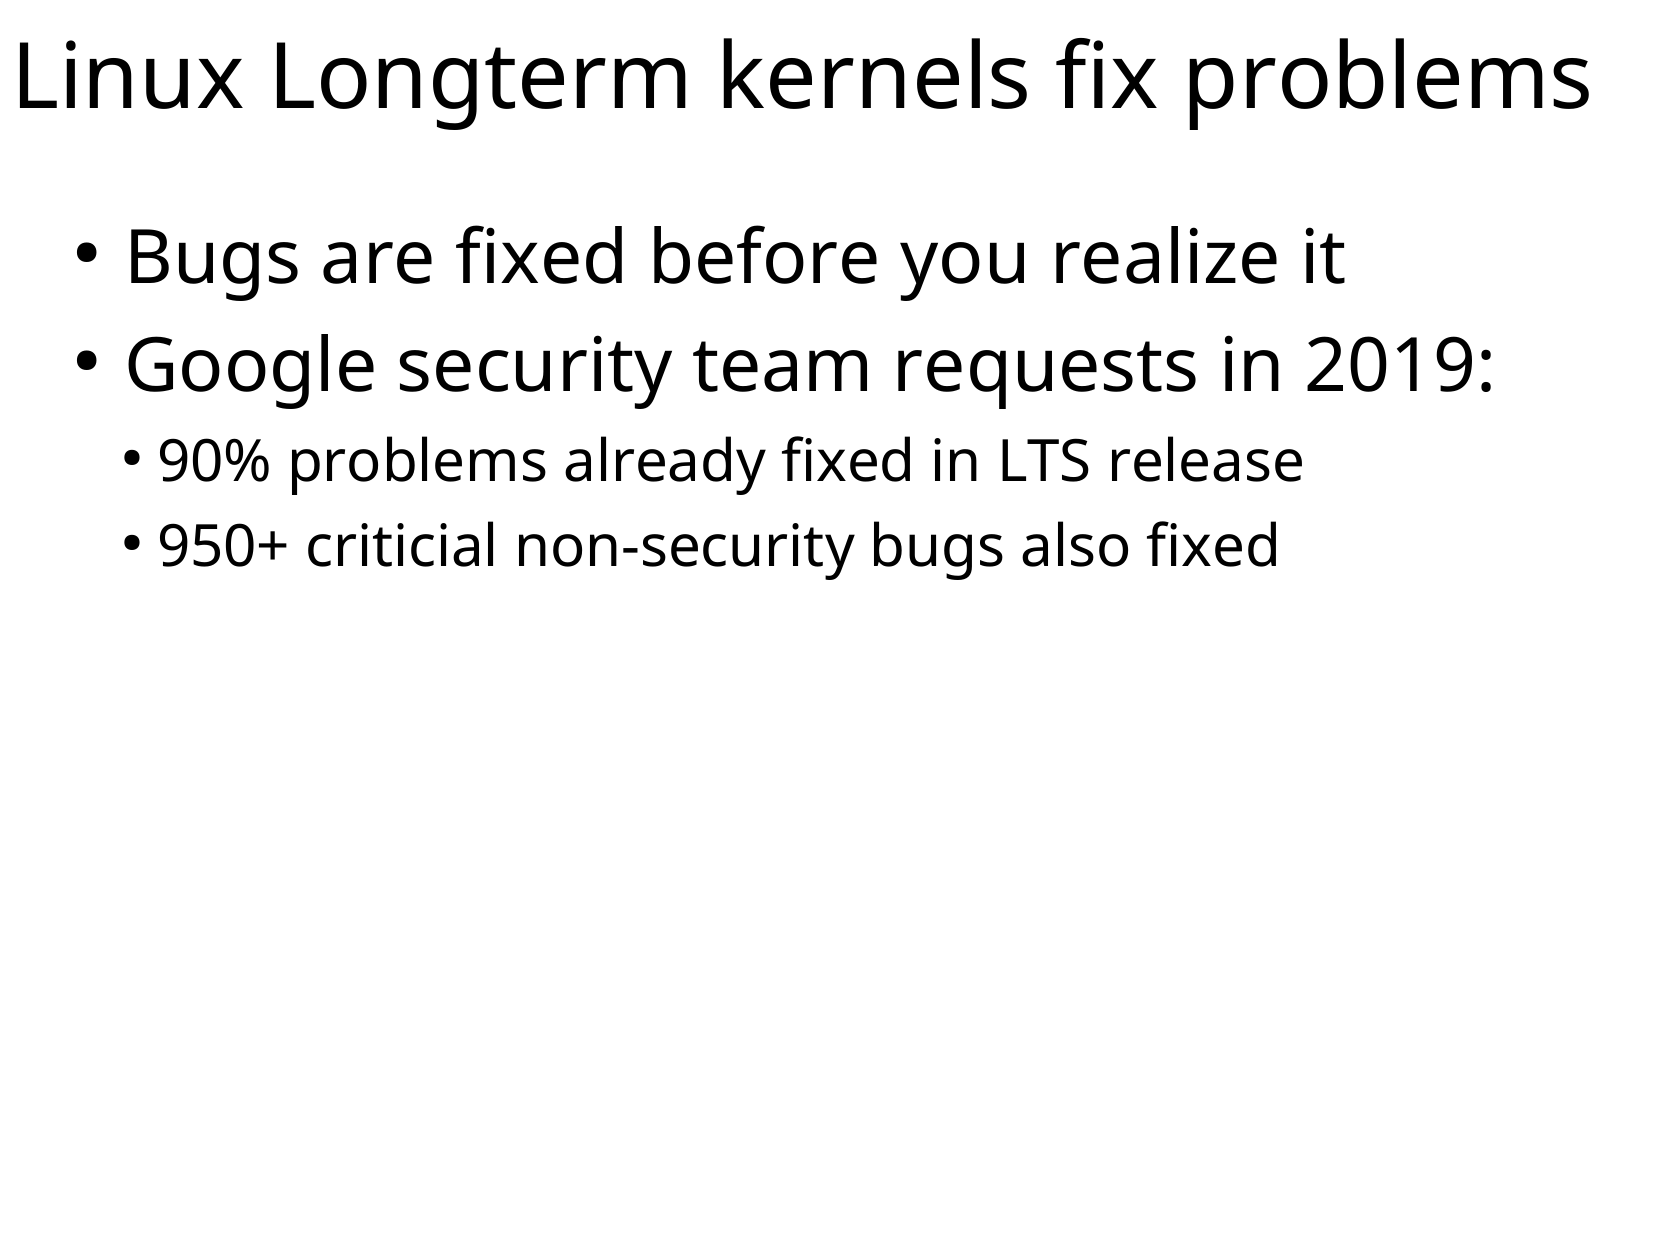

Linux Longterm kernels fix problems
Bugs are fixed before you realize it
Google security team requests in 2019:
90% problems already fixed in LTS release
950+ criticial non-security bugs also fixed